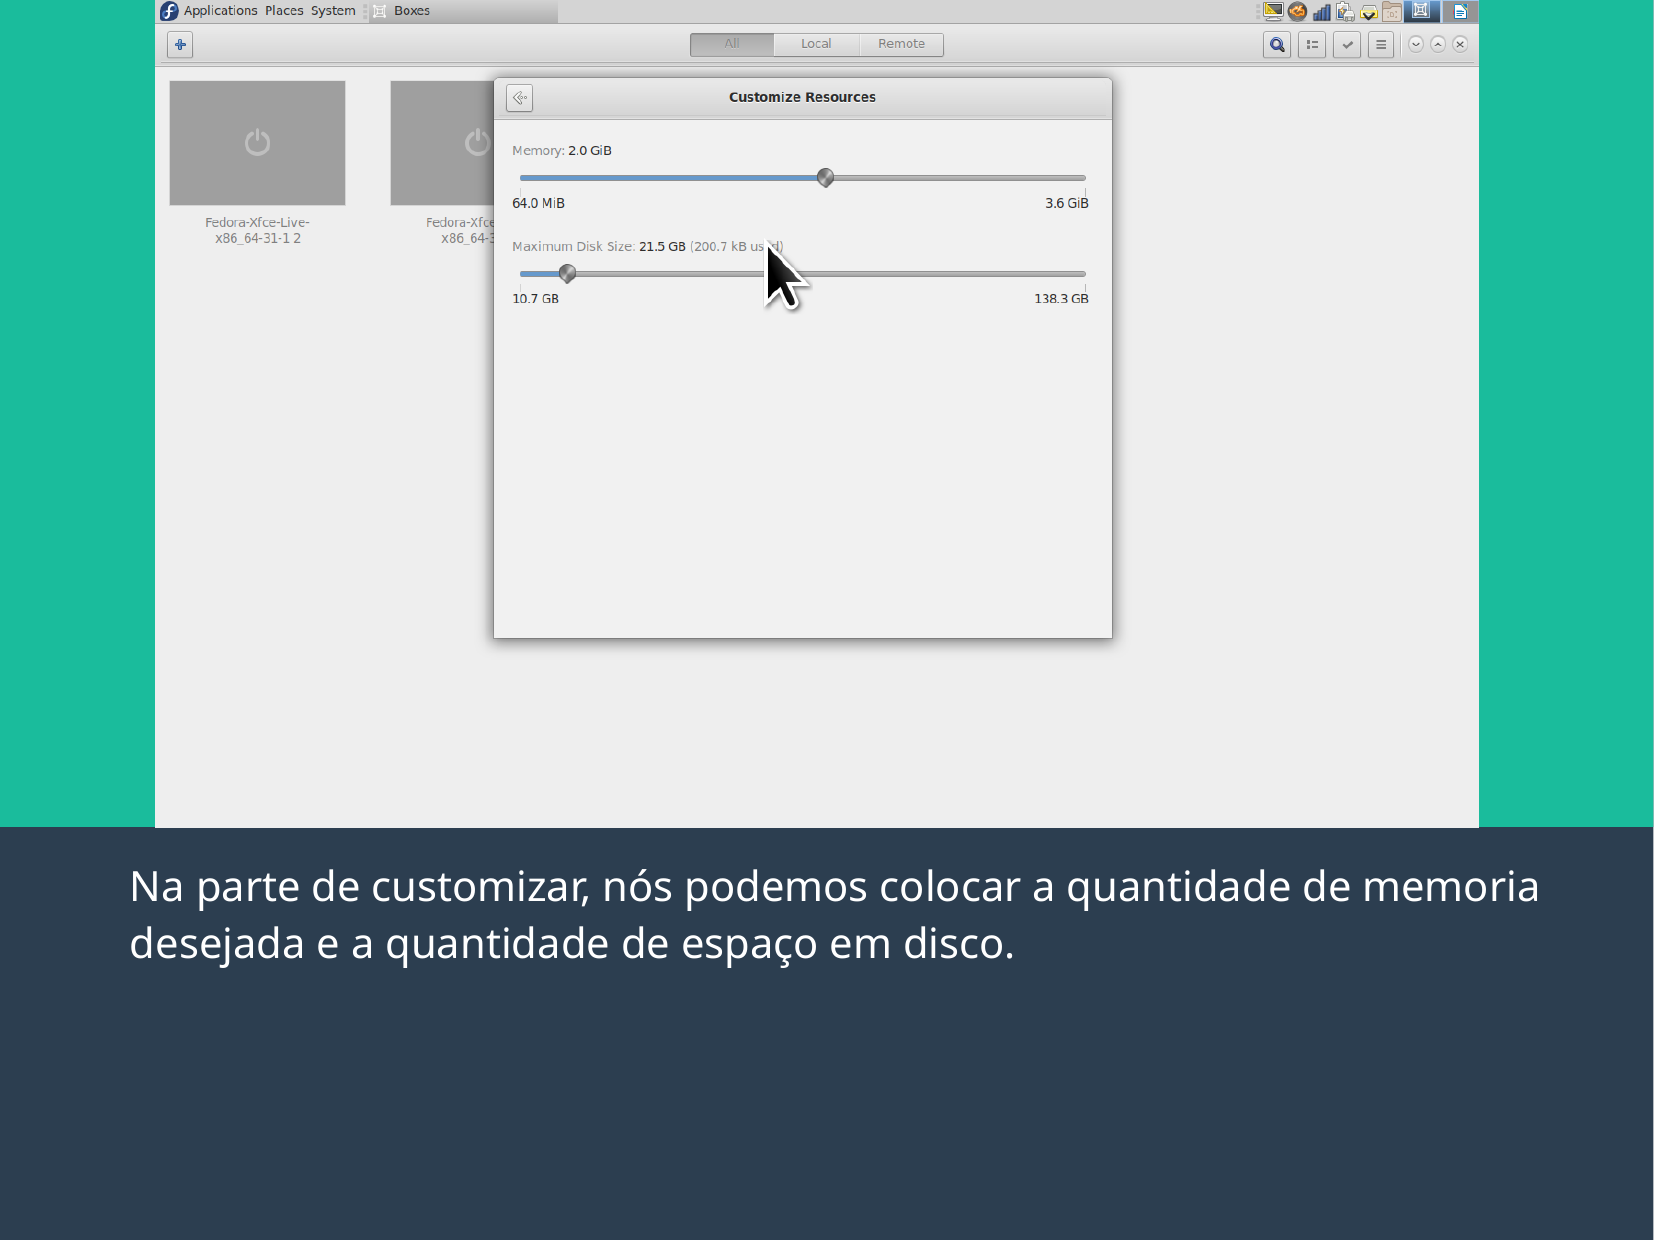

#
Na parte de customizar, nós podemos colocar a quantidade de memoria desejada e a quantidade de espaço em disco.